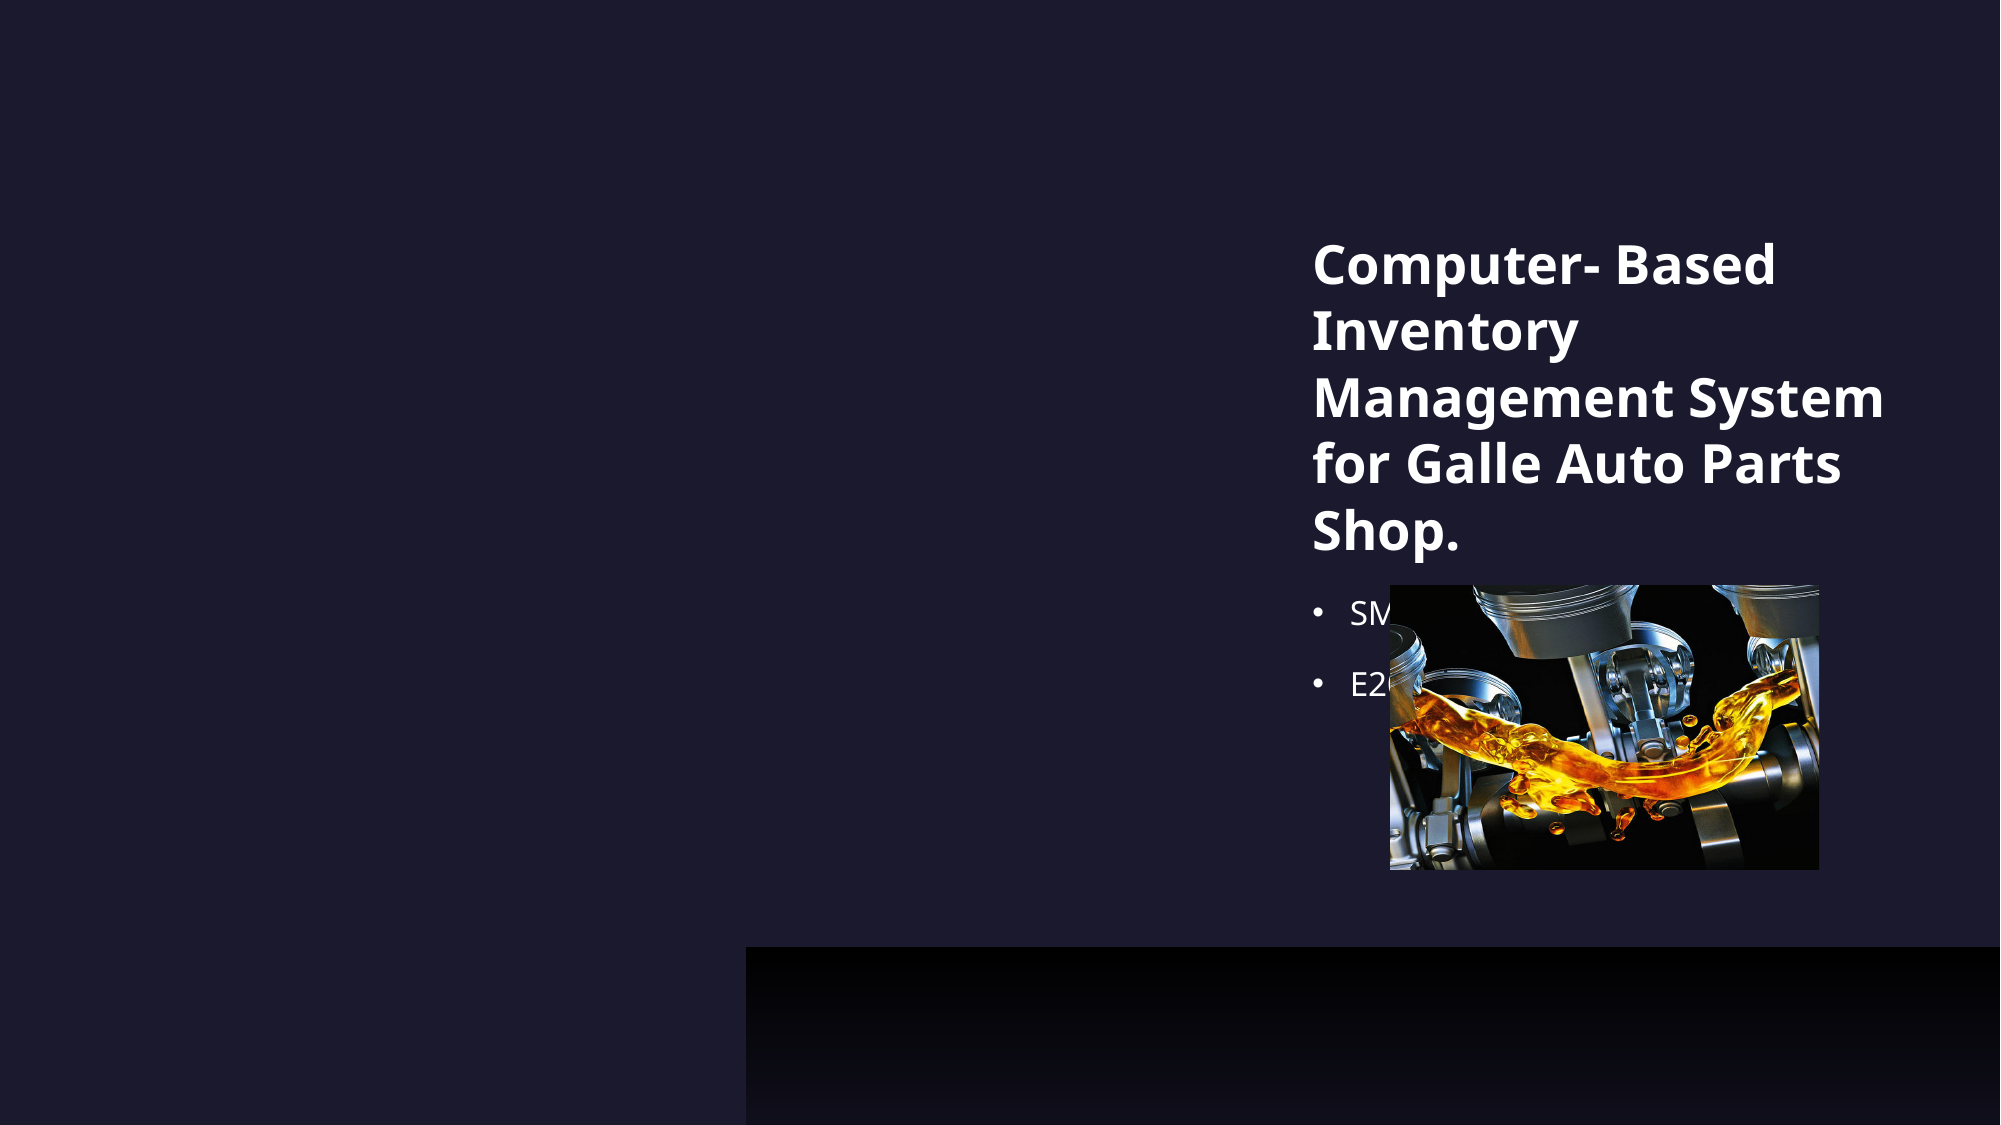

# Computer- Based Inventory Management System for Galle Auto Parts Shop.
SMKTS BANDARA
E2046014